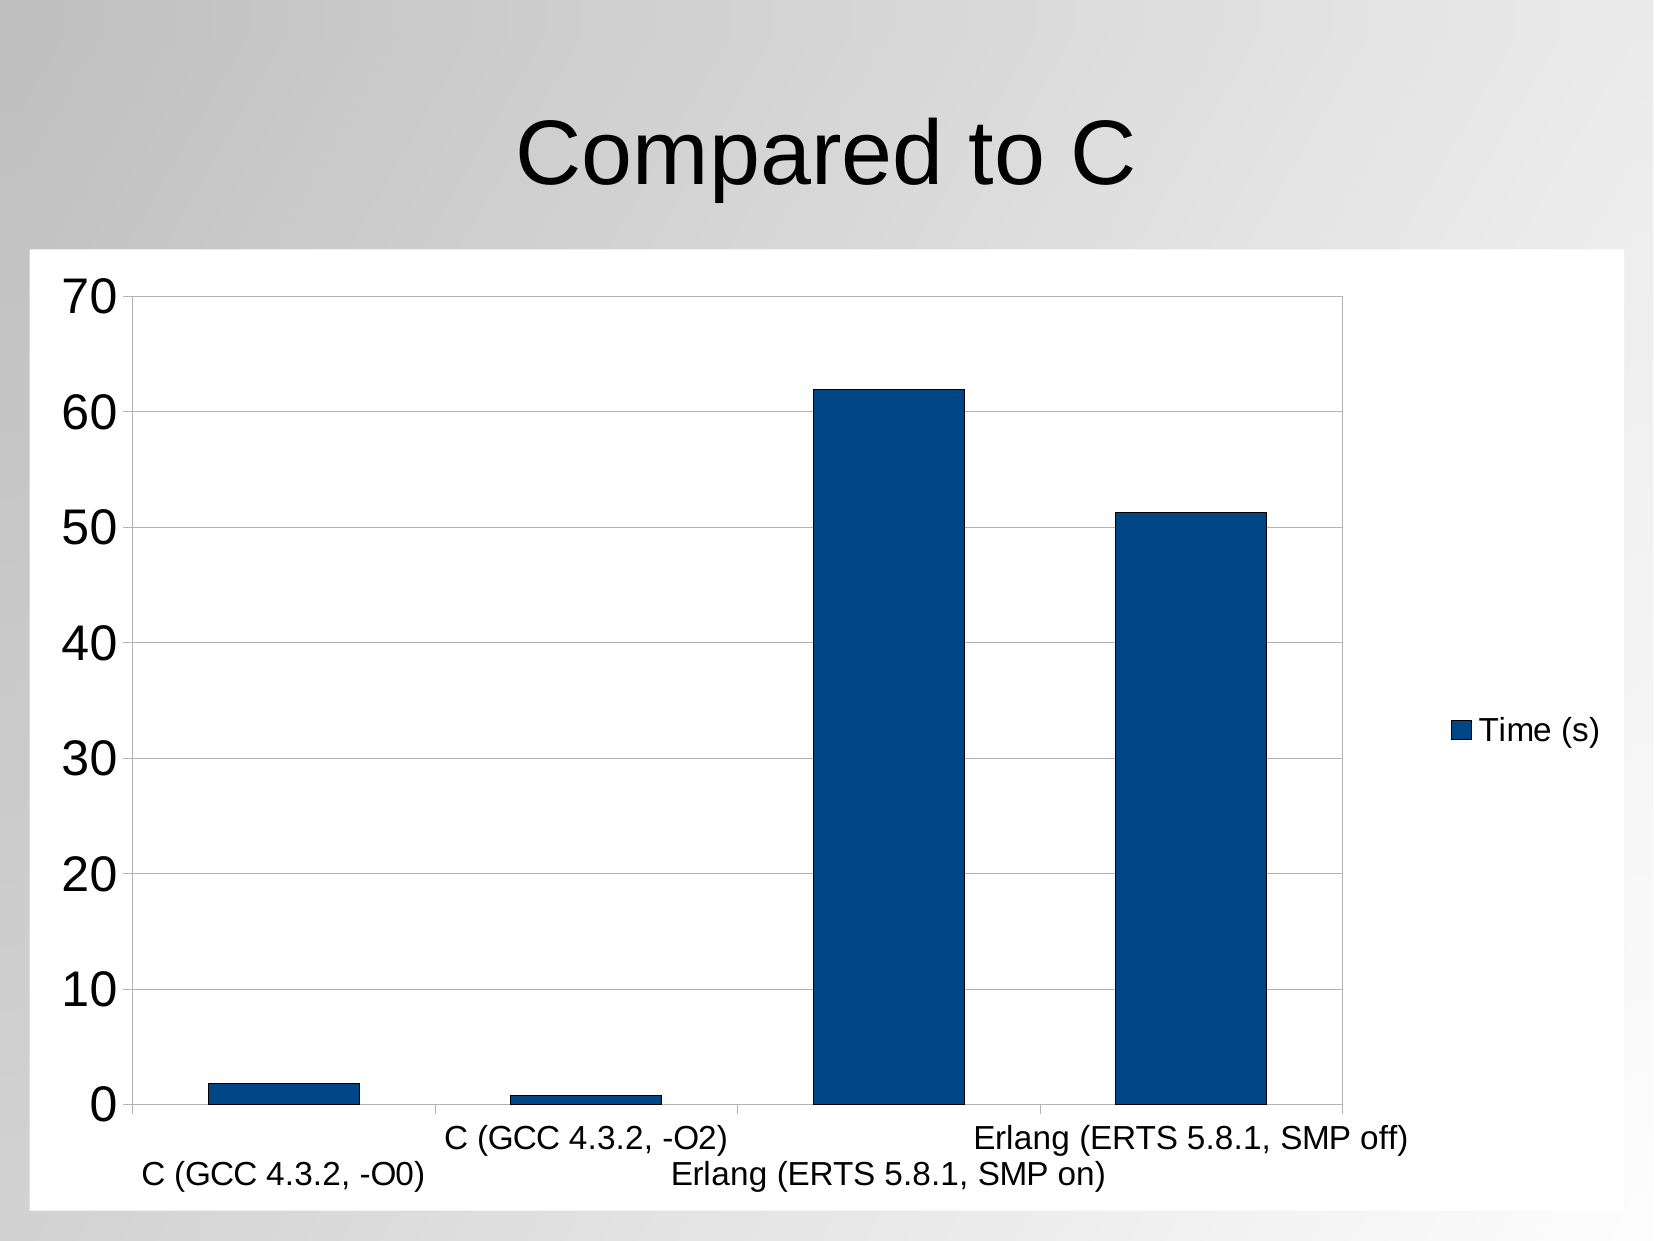

# Compared to C
### Chart
| Category | Time (s) |
|---|---|
| C (GCC 4.3.2, -O0) | 1.855 |
| C (GCC 4.3.2, -O2) | 0.833 |
| Erlang (ERTS 5.8.1, SMP on) | 61.93 |
| Erlang (ERTS 5.8.1, SMP off) | 51.32 |